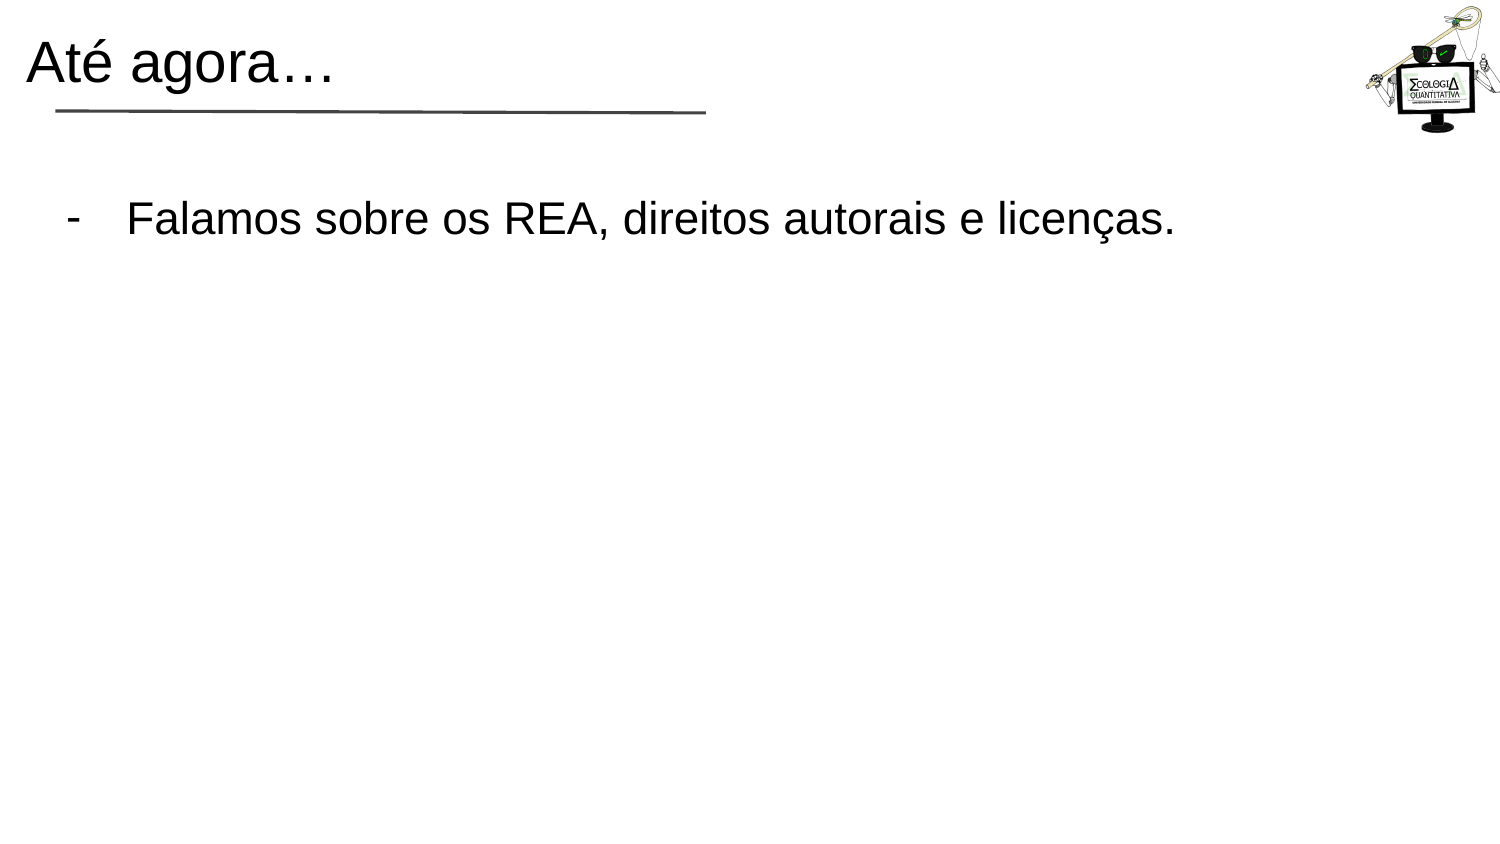

Até agora…
Falamos sobre os REA, direitos autorais e licenças.